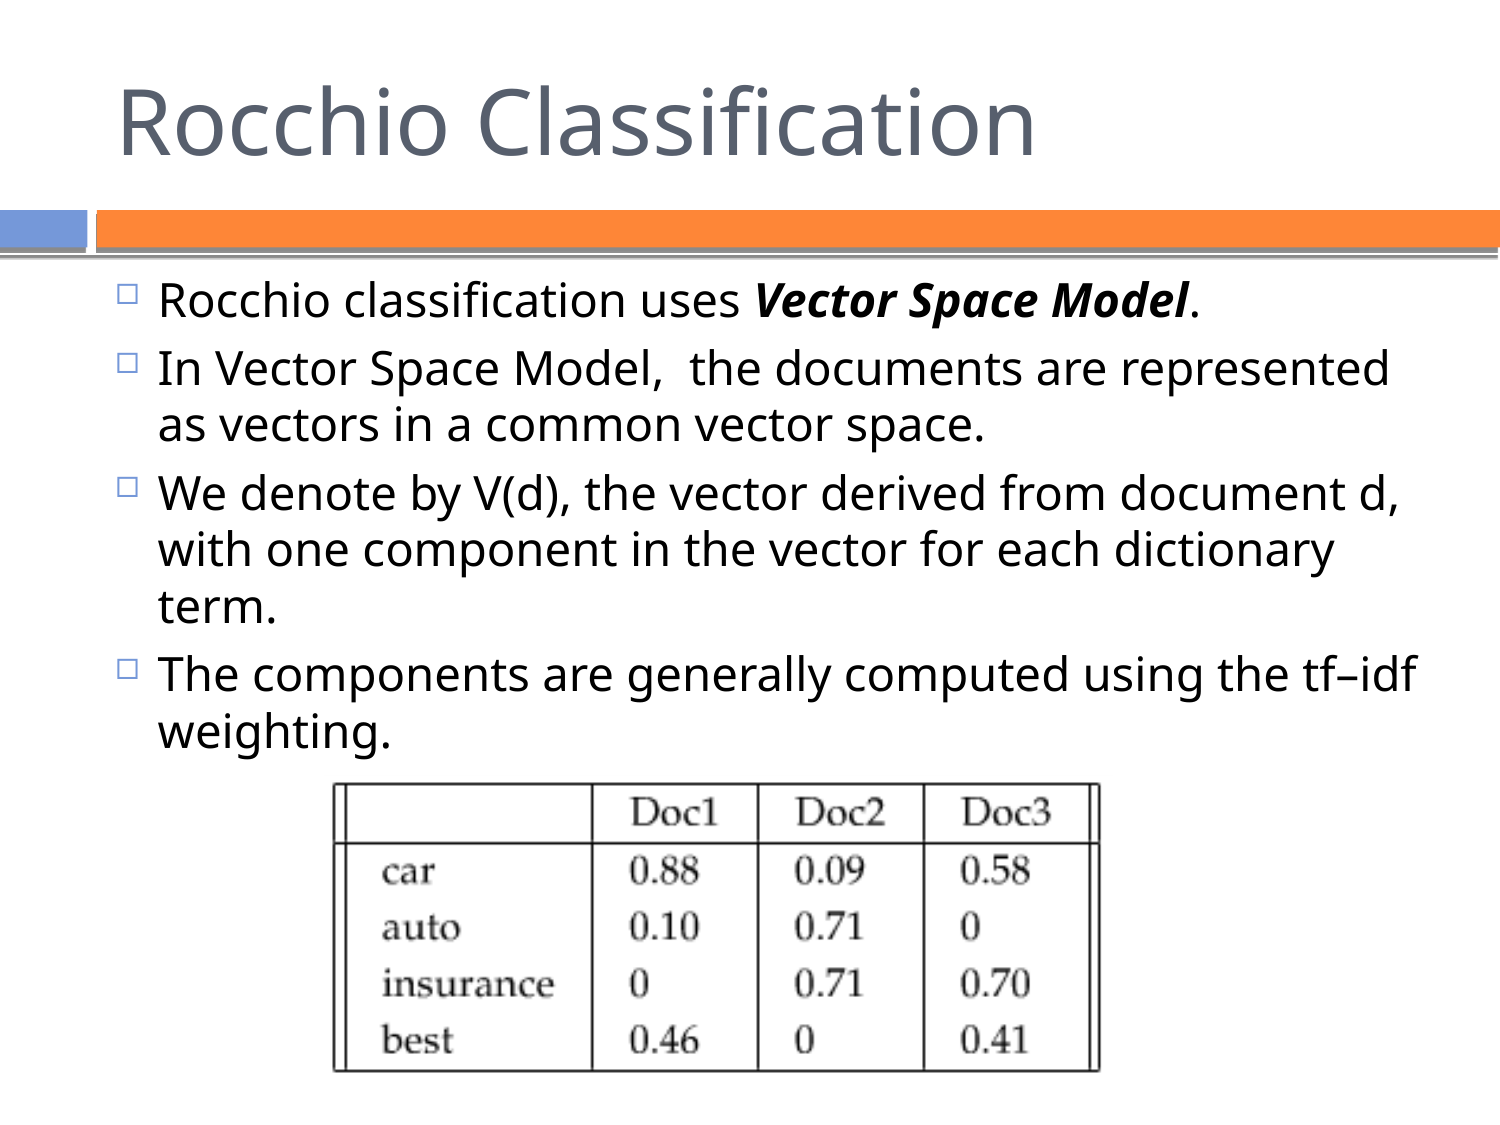

# Rocchio Classification
Rocchio classification uses Vector Space Model.
In Vector Space Model, the documents are represented as vectors in a common vector space.
We denote by V(d), the vector derived from document d, with one component in the vector for each dictionary term.
The components are generally computed using the tf–idf weighting.